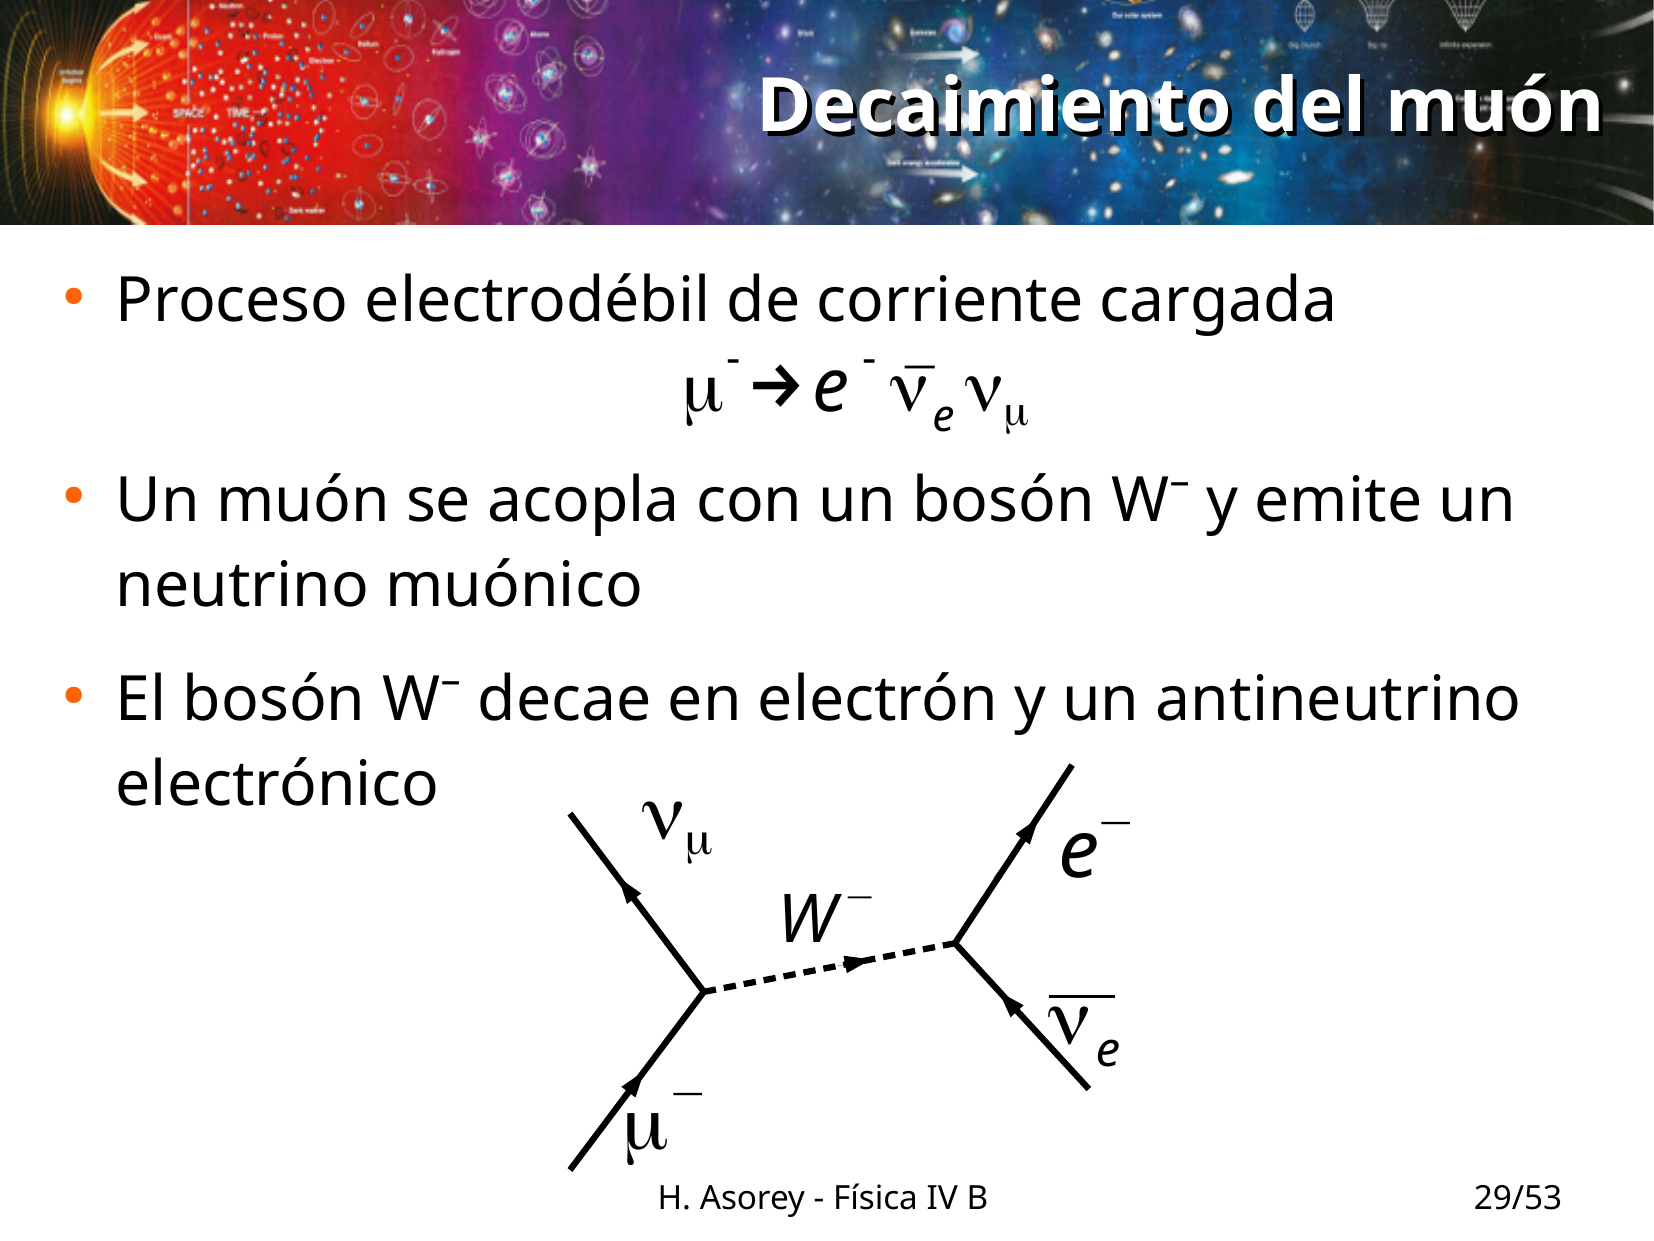

# Decaimiento del muón
Proceso electrodébil de corriente cargada
Un muón se acopla con un bosón W⁻ y emite un neutrino muónico
El bosón W⁻ decae en electrón y un antineutrino electrónico
H. Asorey - Física IV B
29